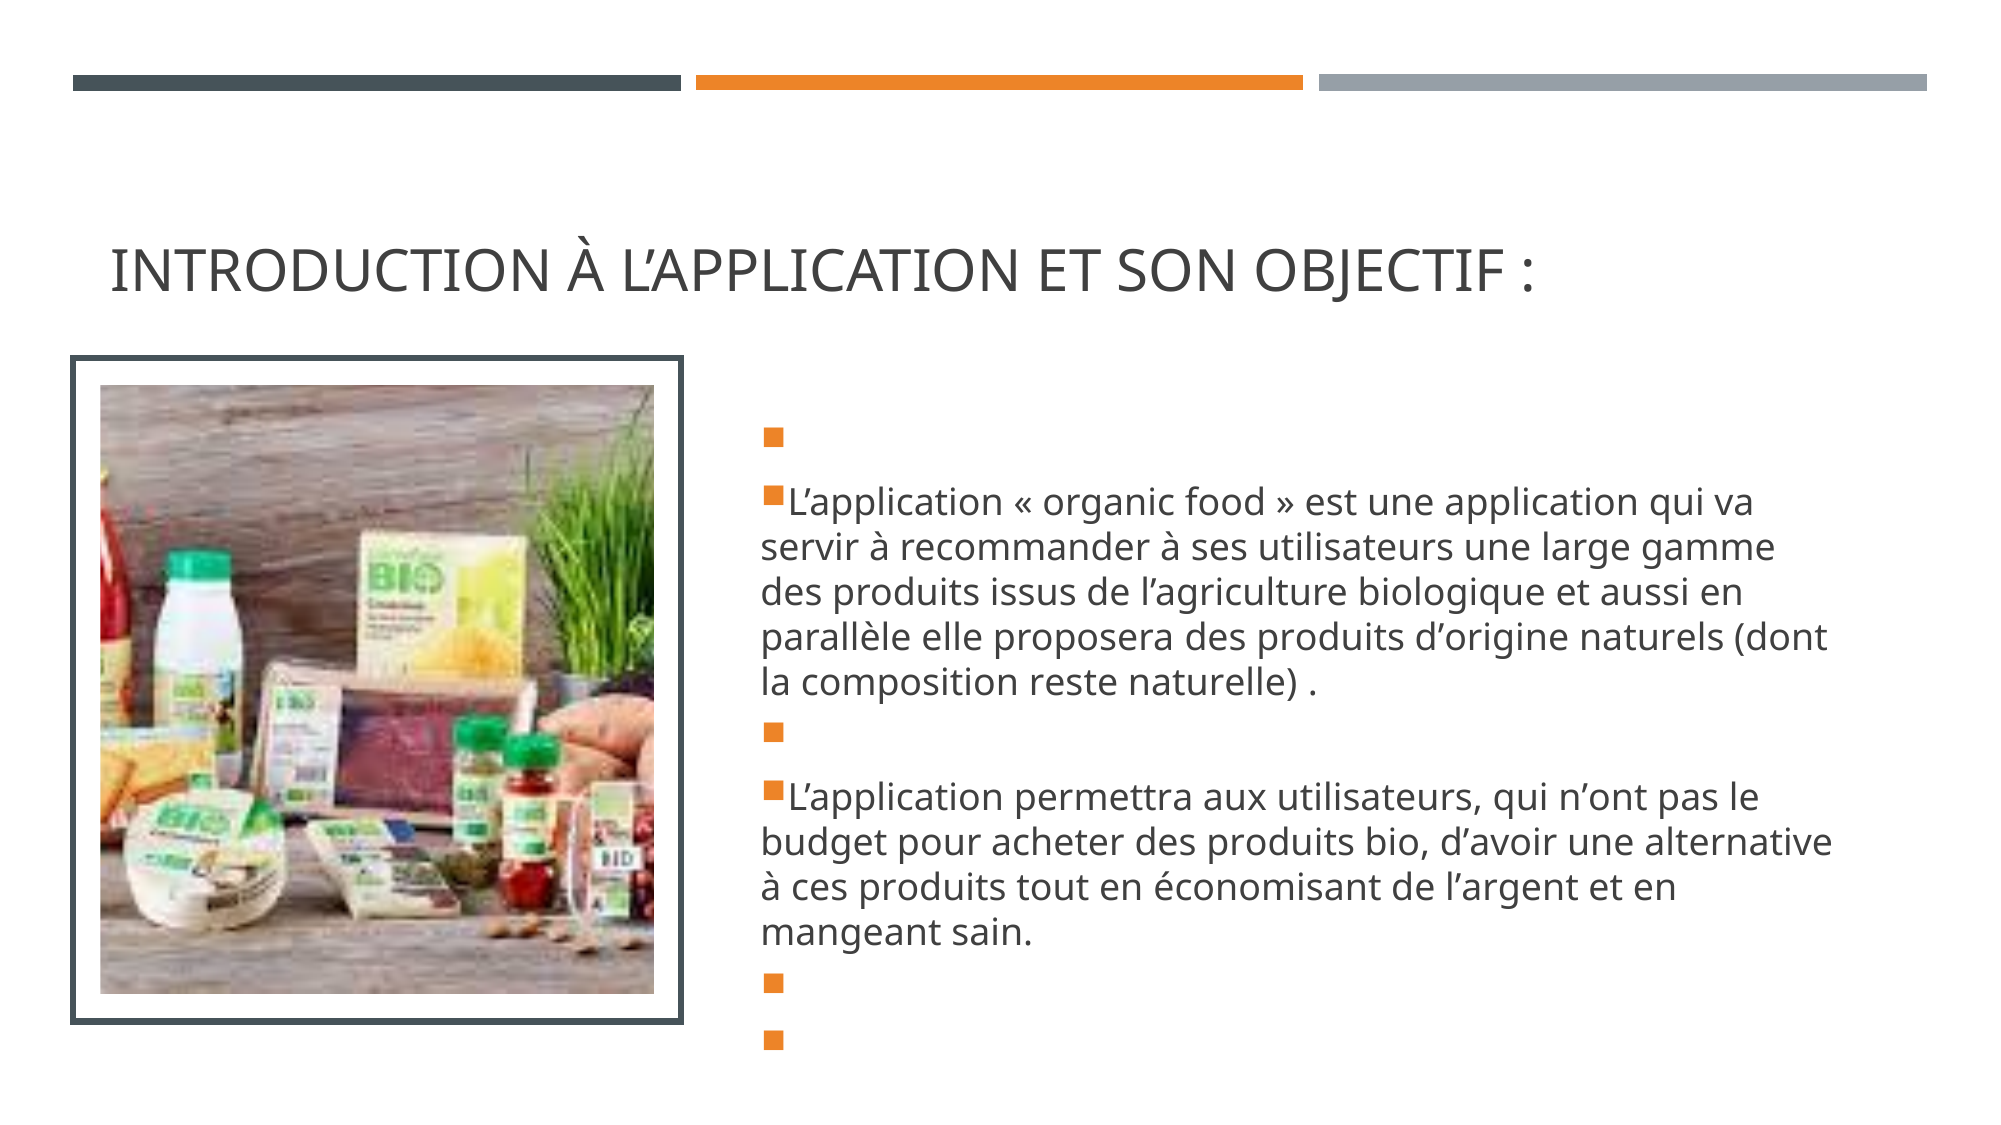

# Introduction à l’application et son objectif :
L’application « organic food » est une application qui va servir à recommander à ses utilisateurs une large gamme des produits issus de l’agriculture biologique et aussi en parallèle elle proposera des produits d’origine naturels (dont la composition reste naturelle) .
L’application permettra aux utilisateurs, qui n’ont pas le budget pour acheter des produits bio, d’avoir une alternative à ces produits tout en économisant de l’argent et en mangeant sain.